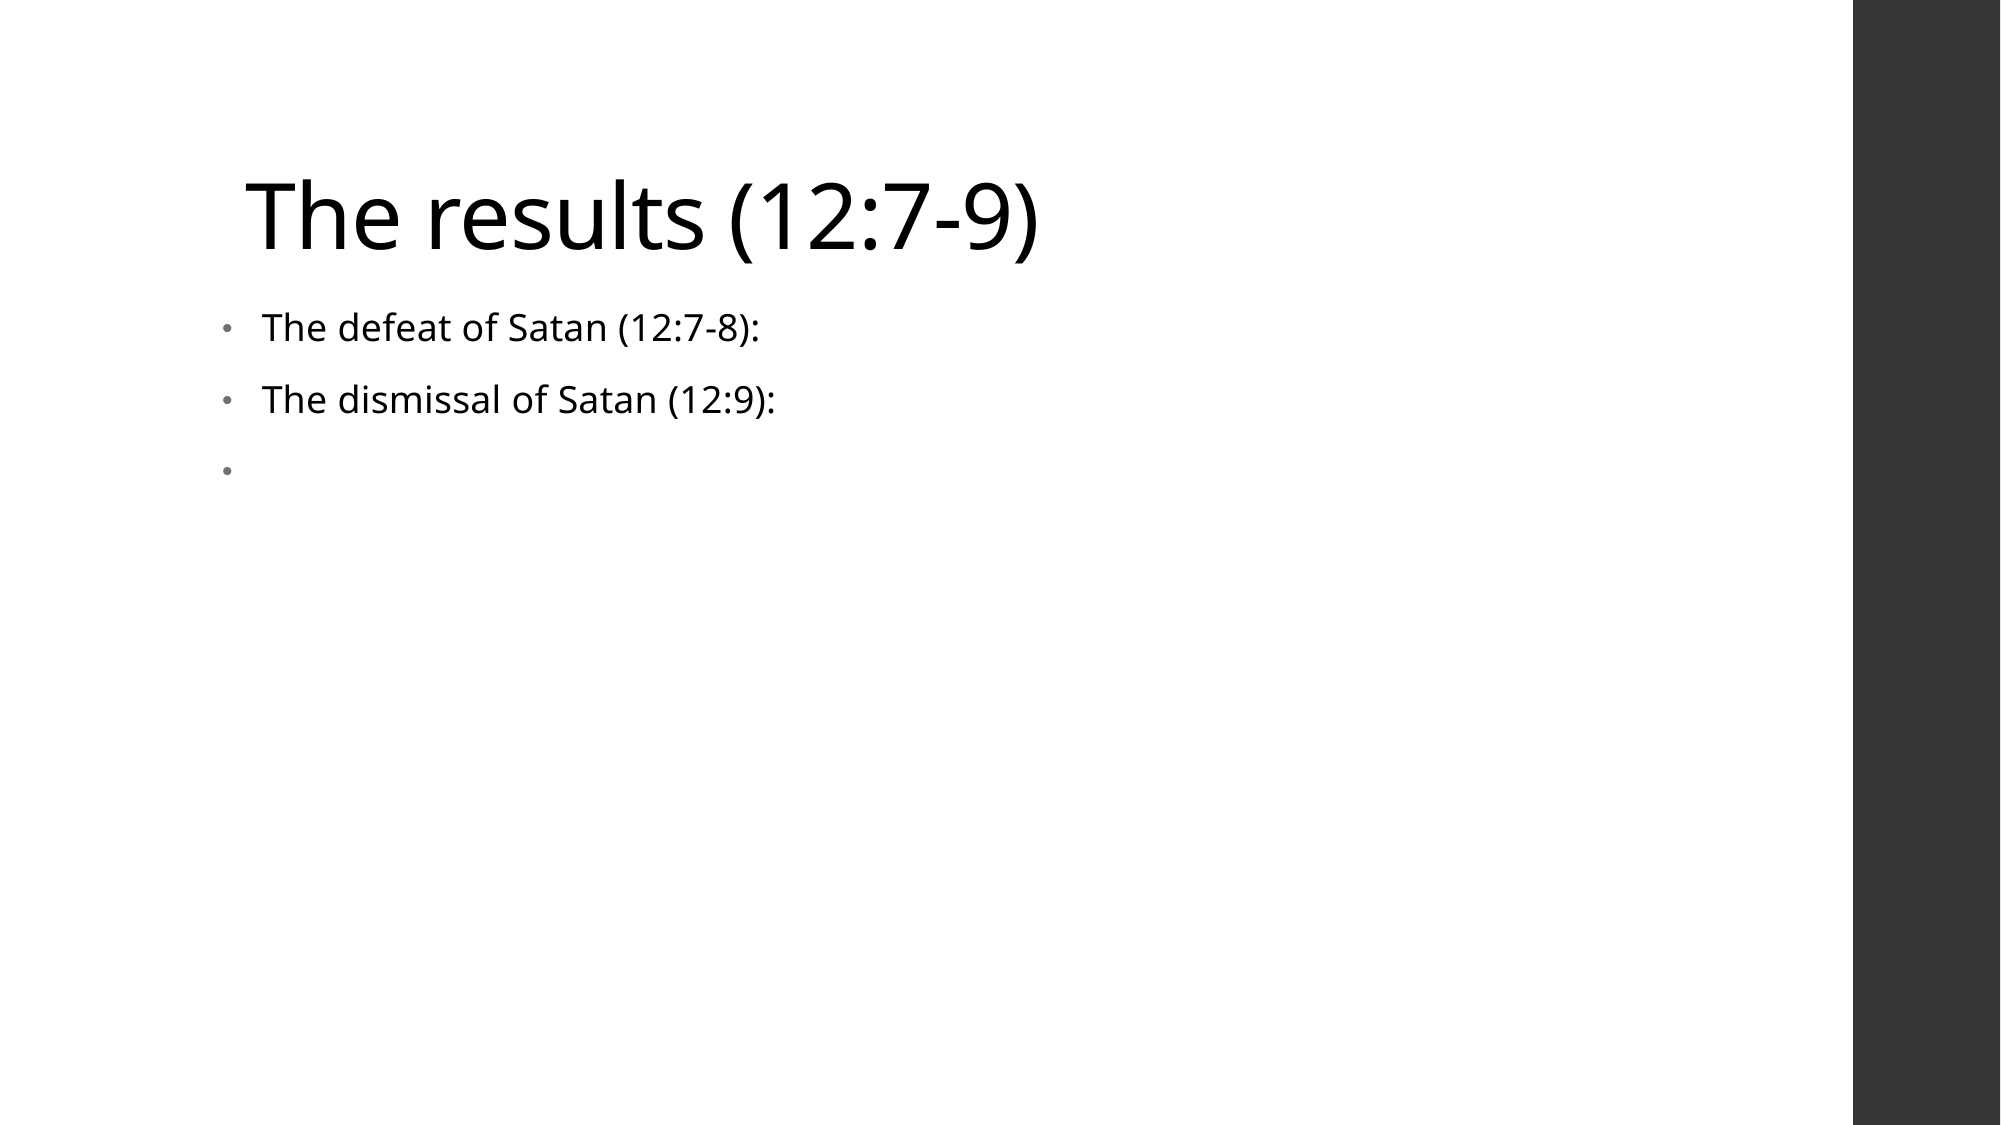

# The results (12:7-9)
 The defeat of Satan (12:7-8):
 The dismissal of Satan (12:9):